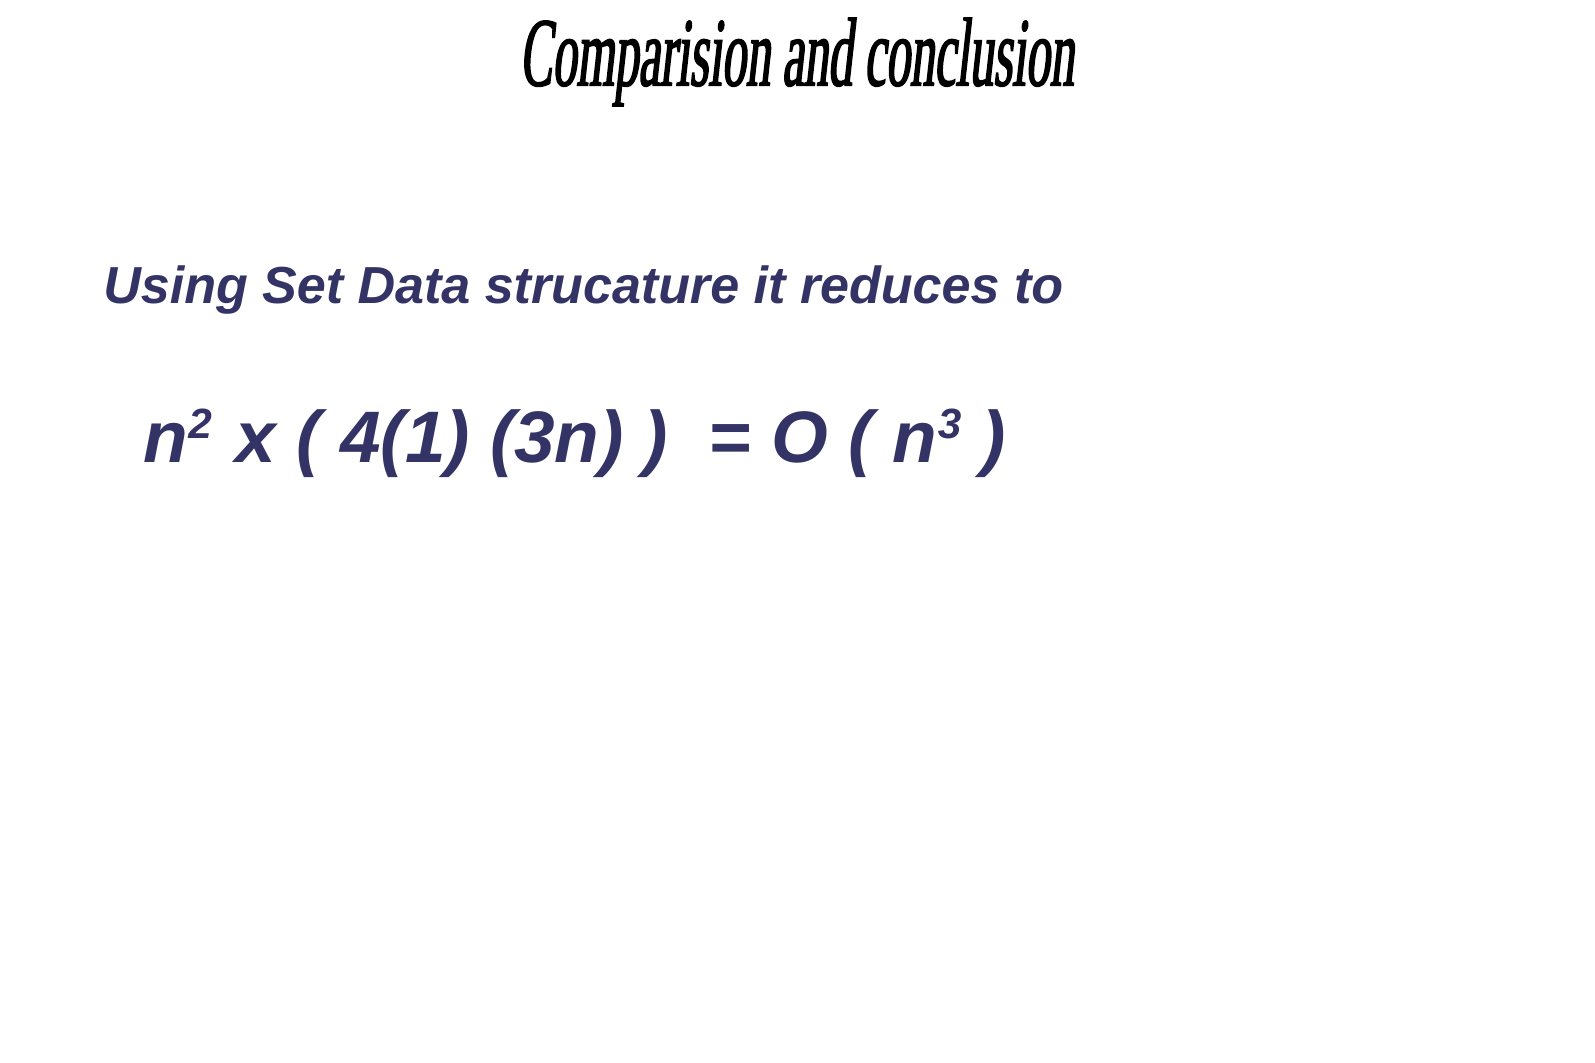

Comparision and conclusion
Using Set Data strucature it reduces to
 n2 x ( 4(1) (3n) ) = O ( n3 )